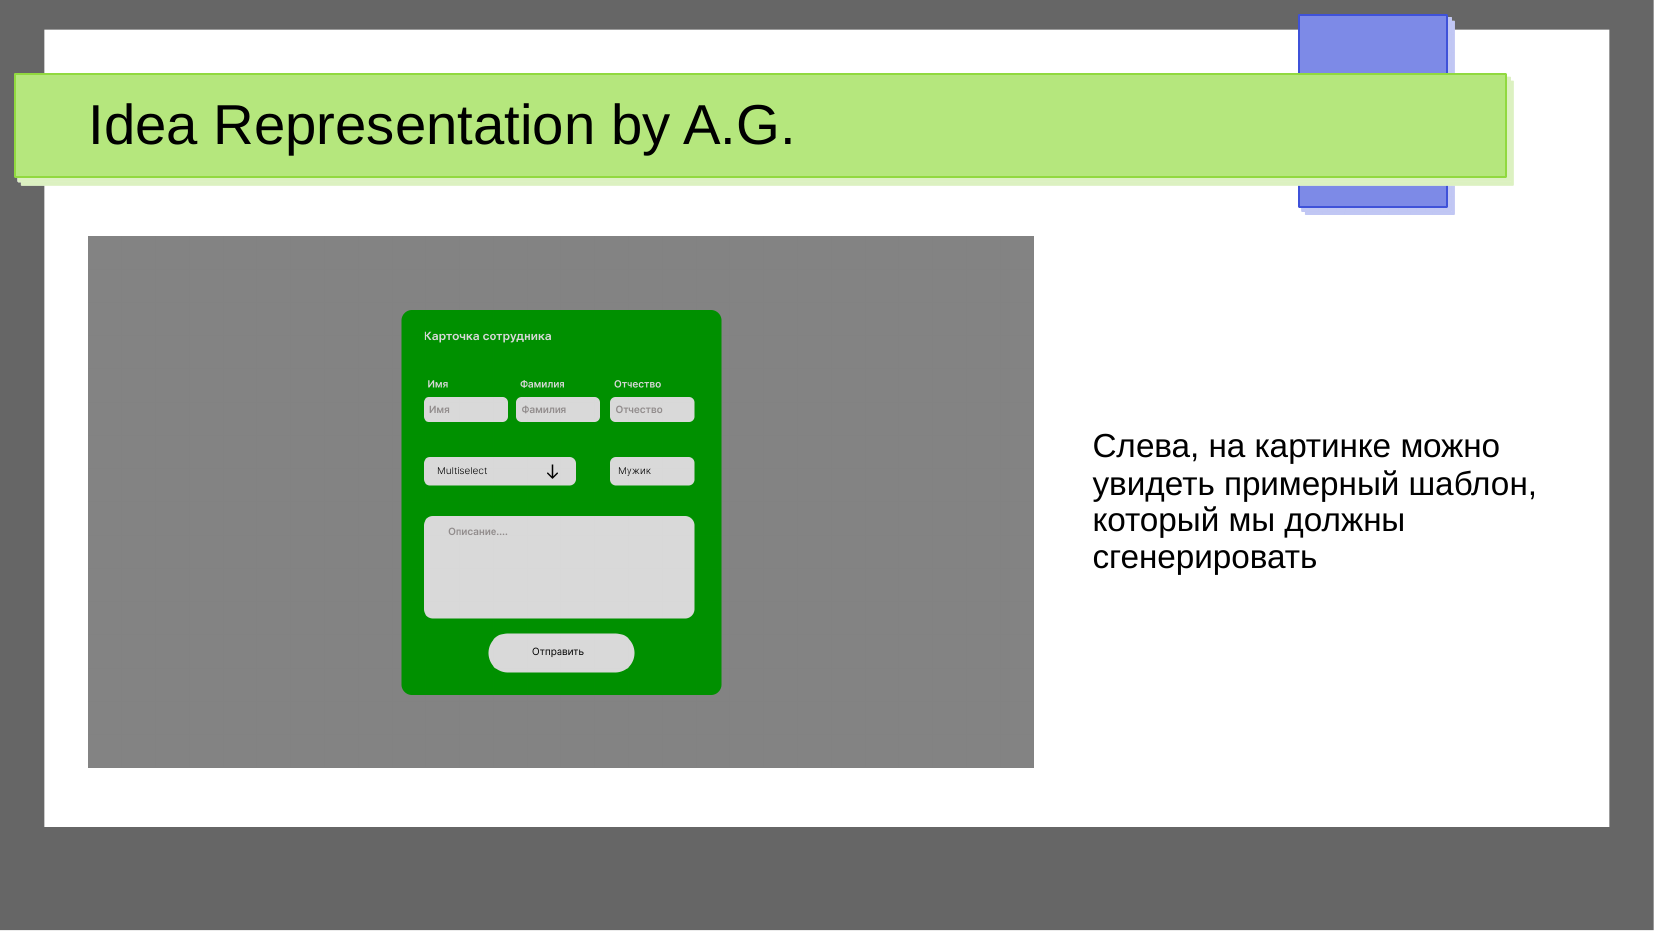

# Idea Representation by A.G.
Слева, на картинке можно увидеть примерный шаблон, который мы должны сгенерировать